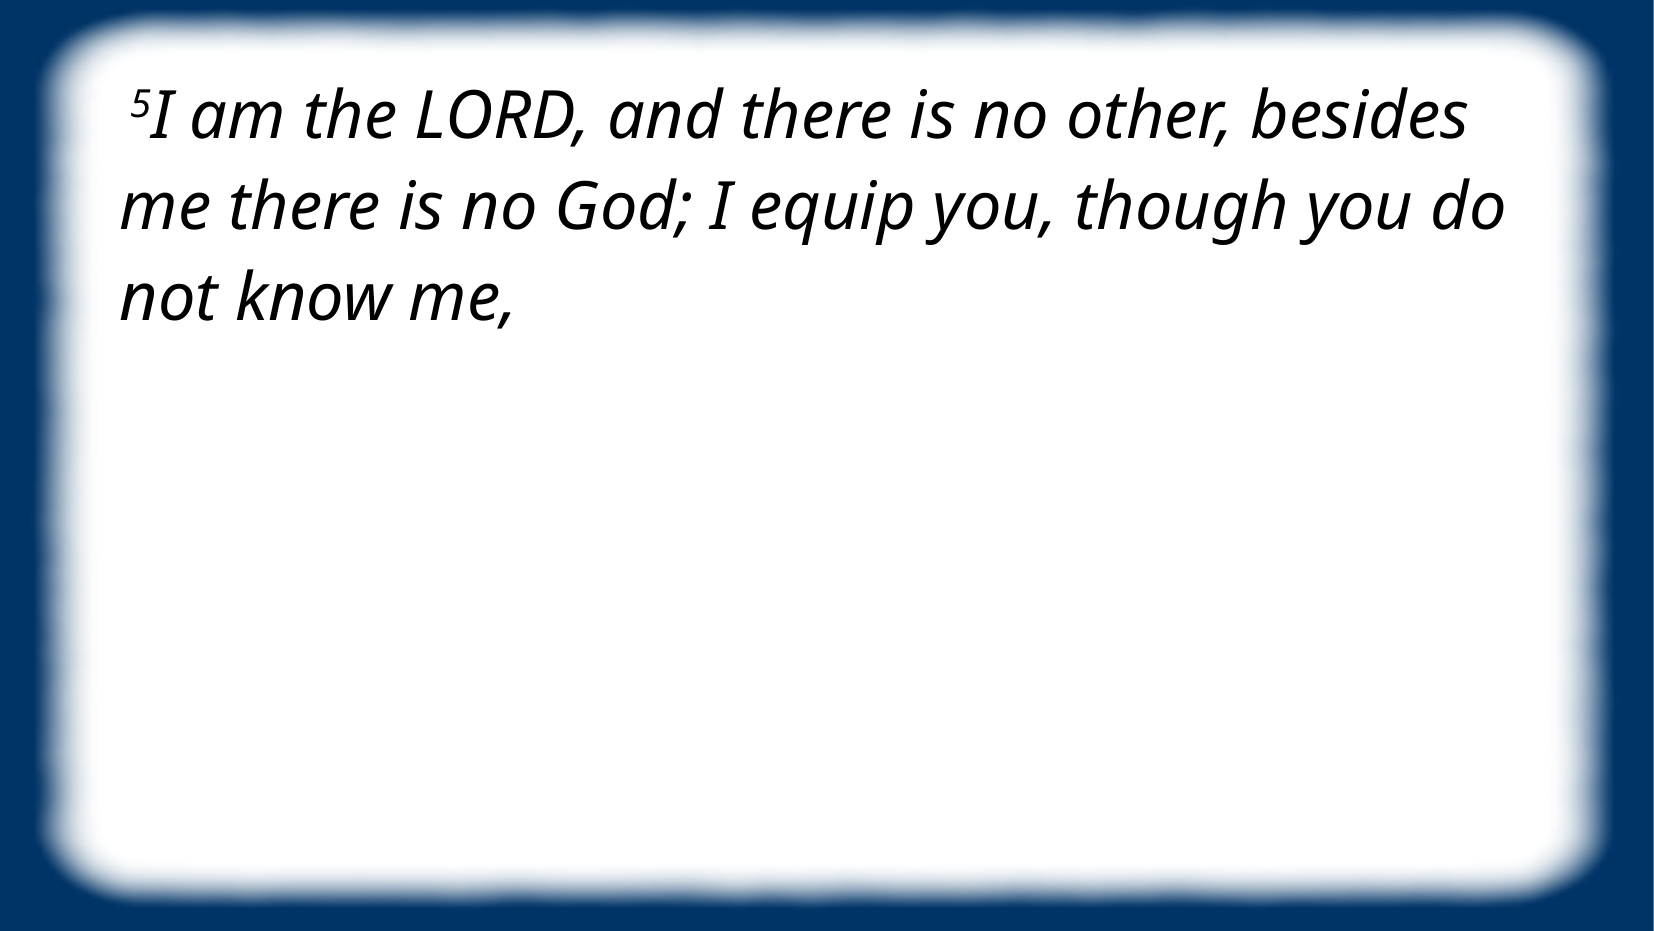

5I am the LORD, and there is no other, besides me there is no God; I equip you, though you do not know me,